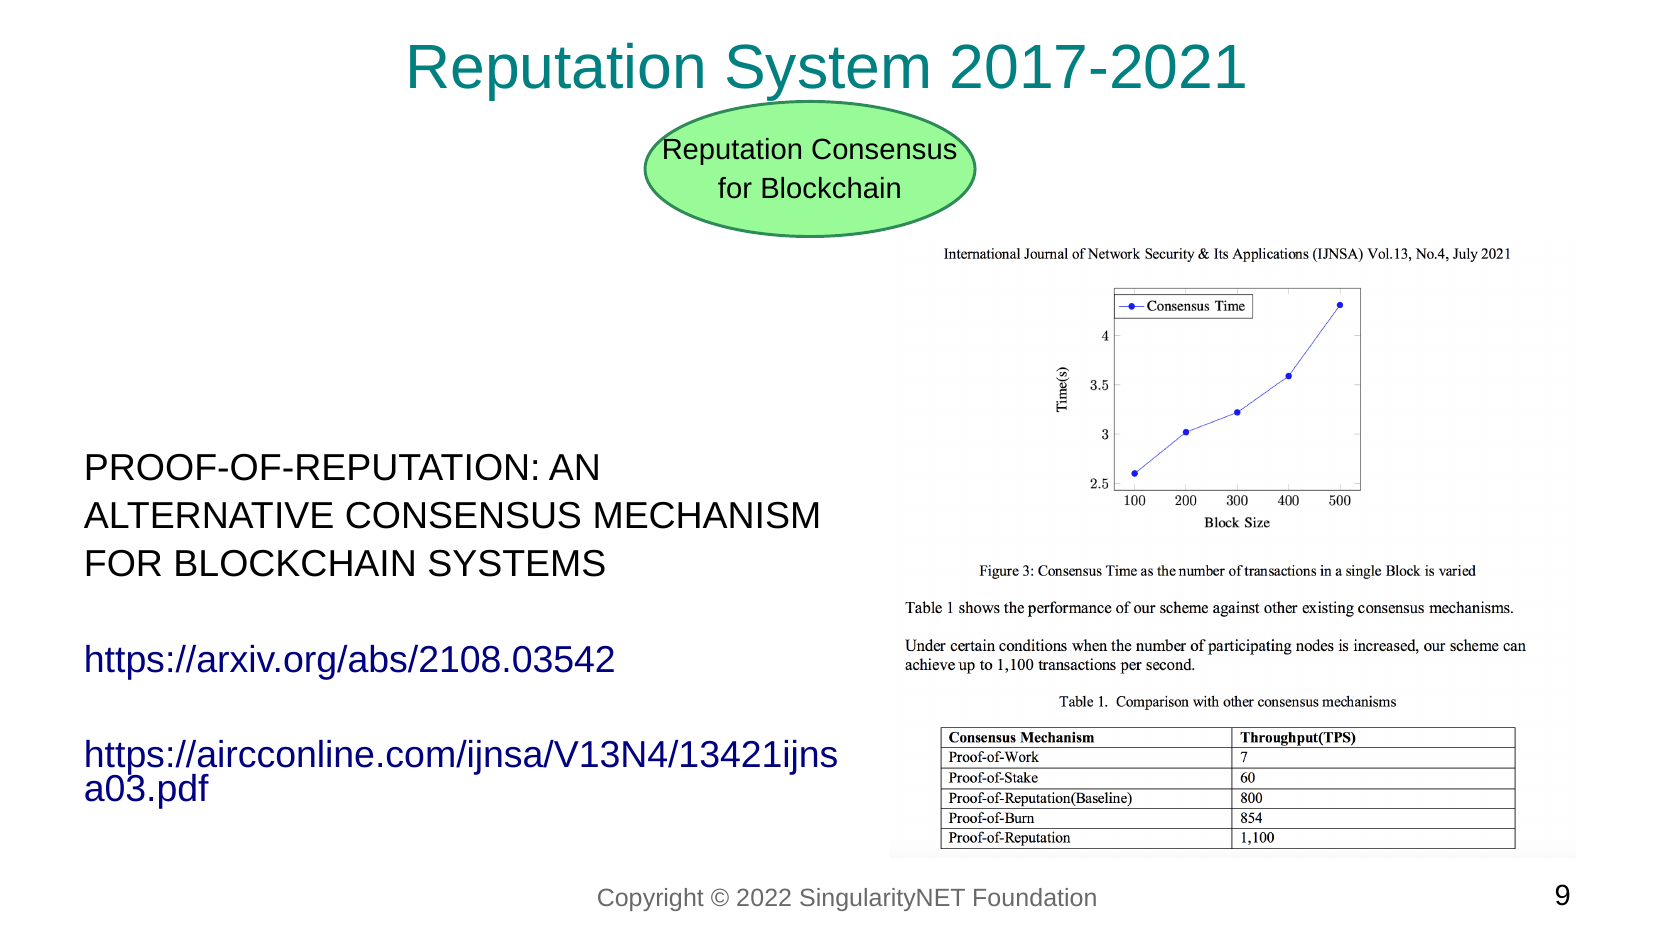

Reputation System 2017-2021
Reputation Consensus
for Blockchain
PROOF-OF-REPUTATION: AN
ALTERNATIVE CONSENSUS MECHANISM
FOR BLOCKCHAIN SYSTEMS
https://arxiv.org/abs/2108.03542
https://aircconline.com/ijnsa/V13N4/13421ijnsa03.pdf
Copyright © 2022 SingularityNET Foundation
9